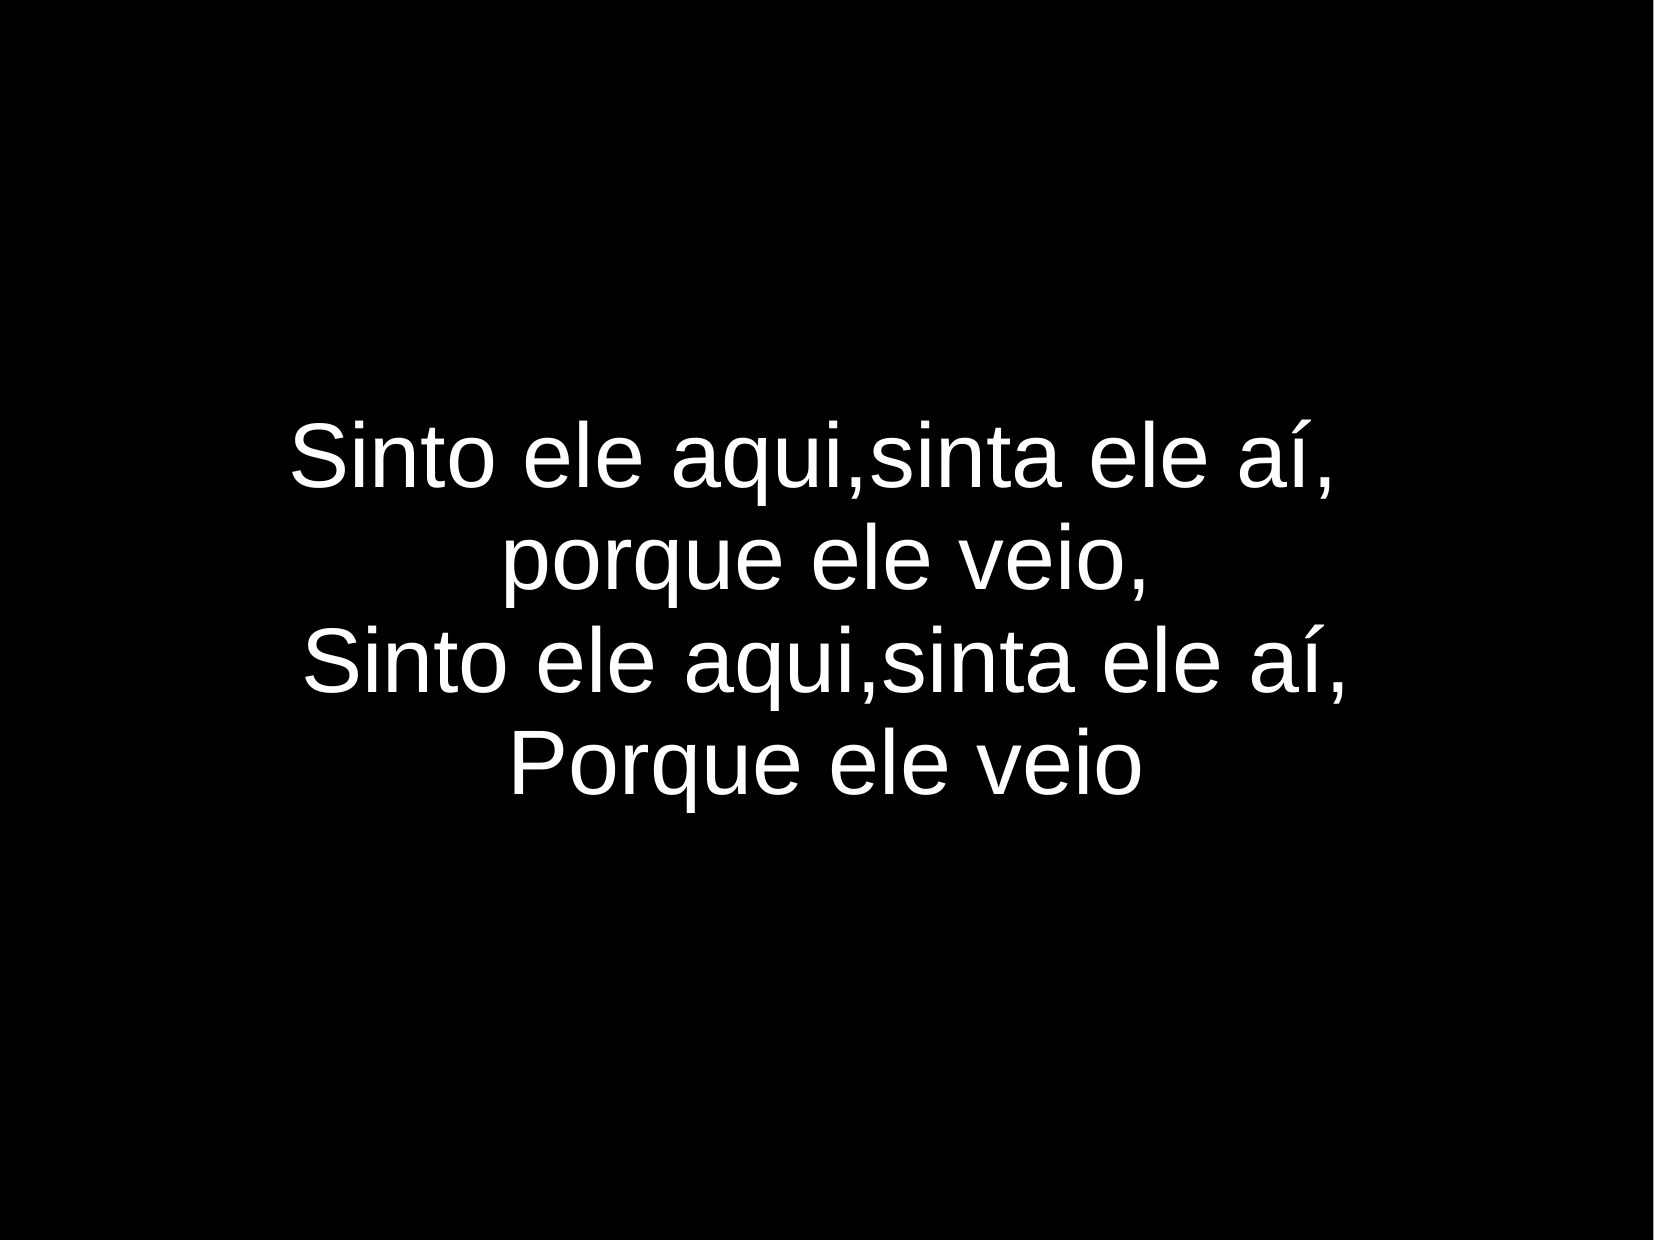

# Sinto ele aqui,sinta ele aí,
porque ele veio,
Sinto ele aqui,sinta ele aí,
Porque ele veio